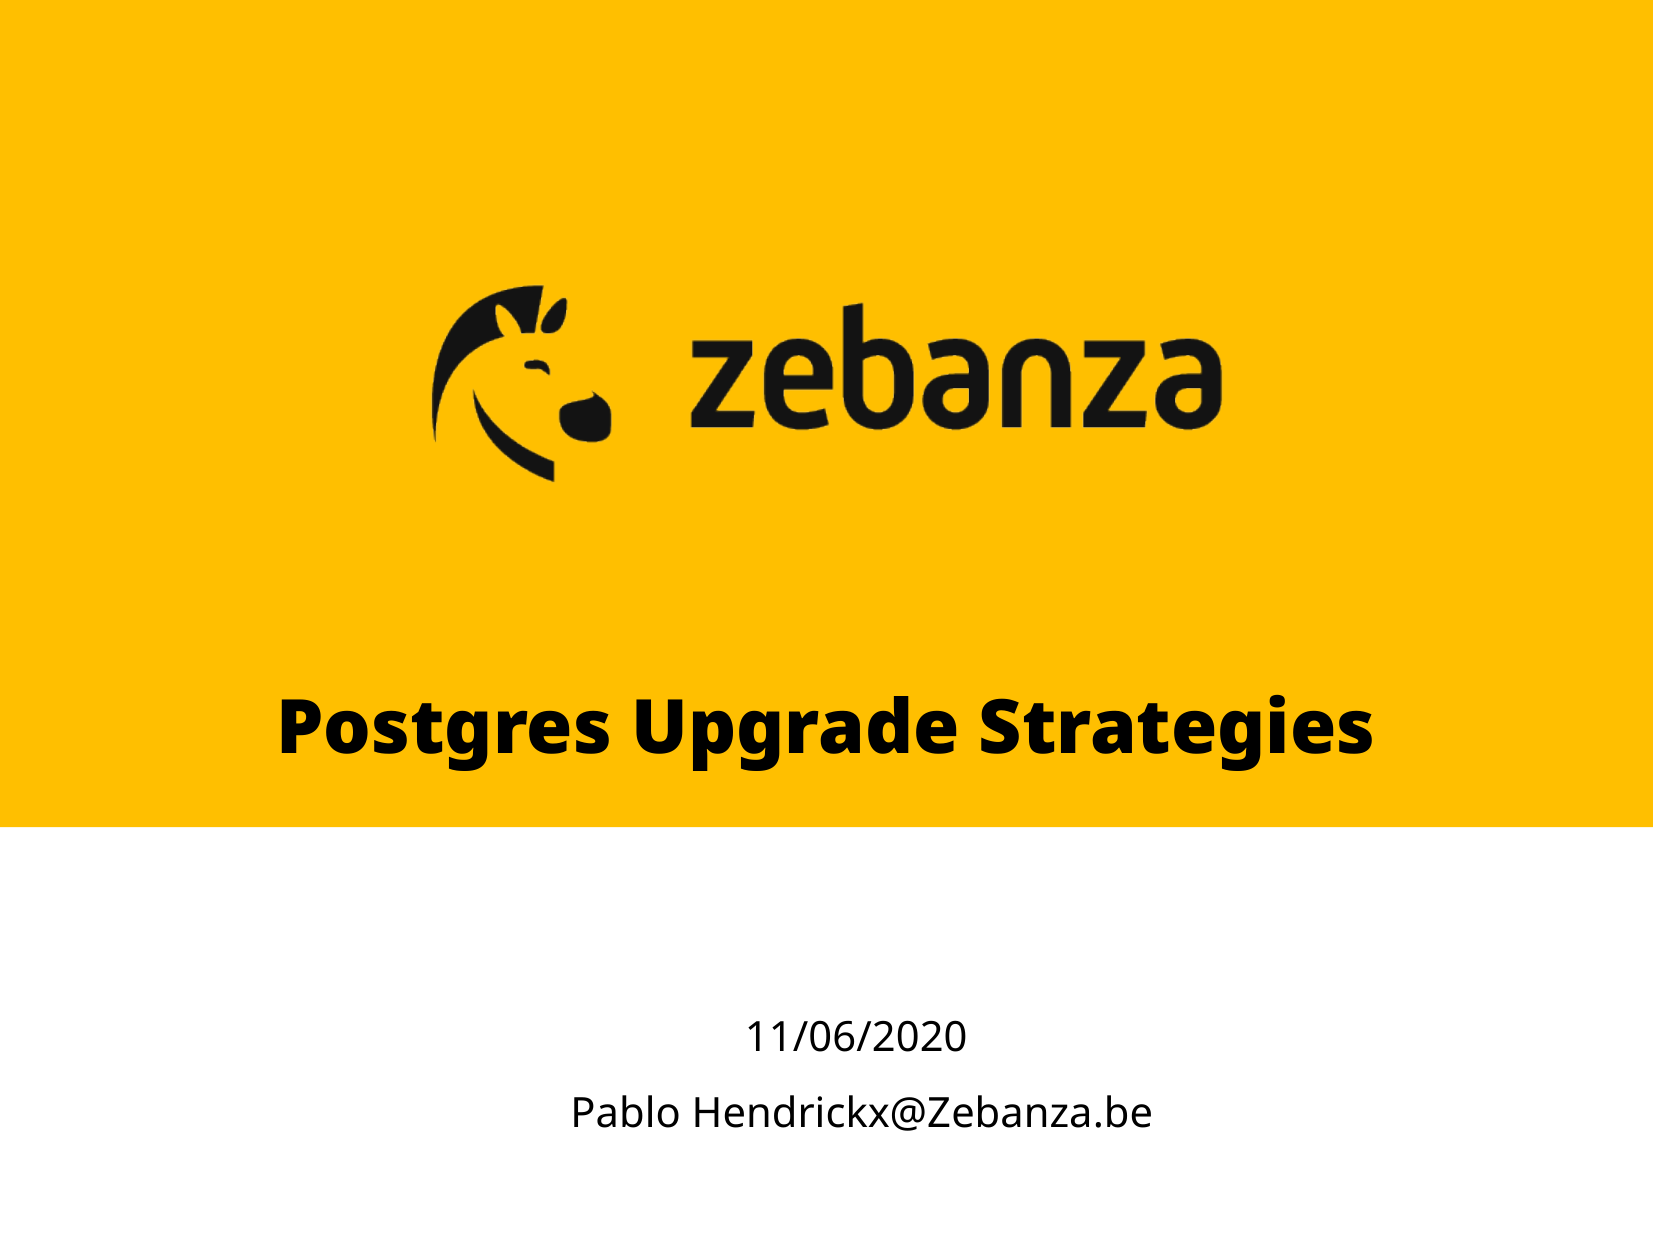

# Postgres Upgrade Strategies
11/06/2020
Pablo Hendrickx@Zebanza.be